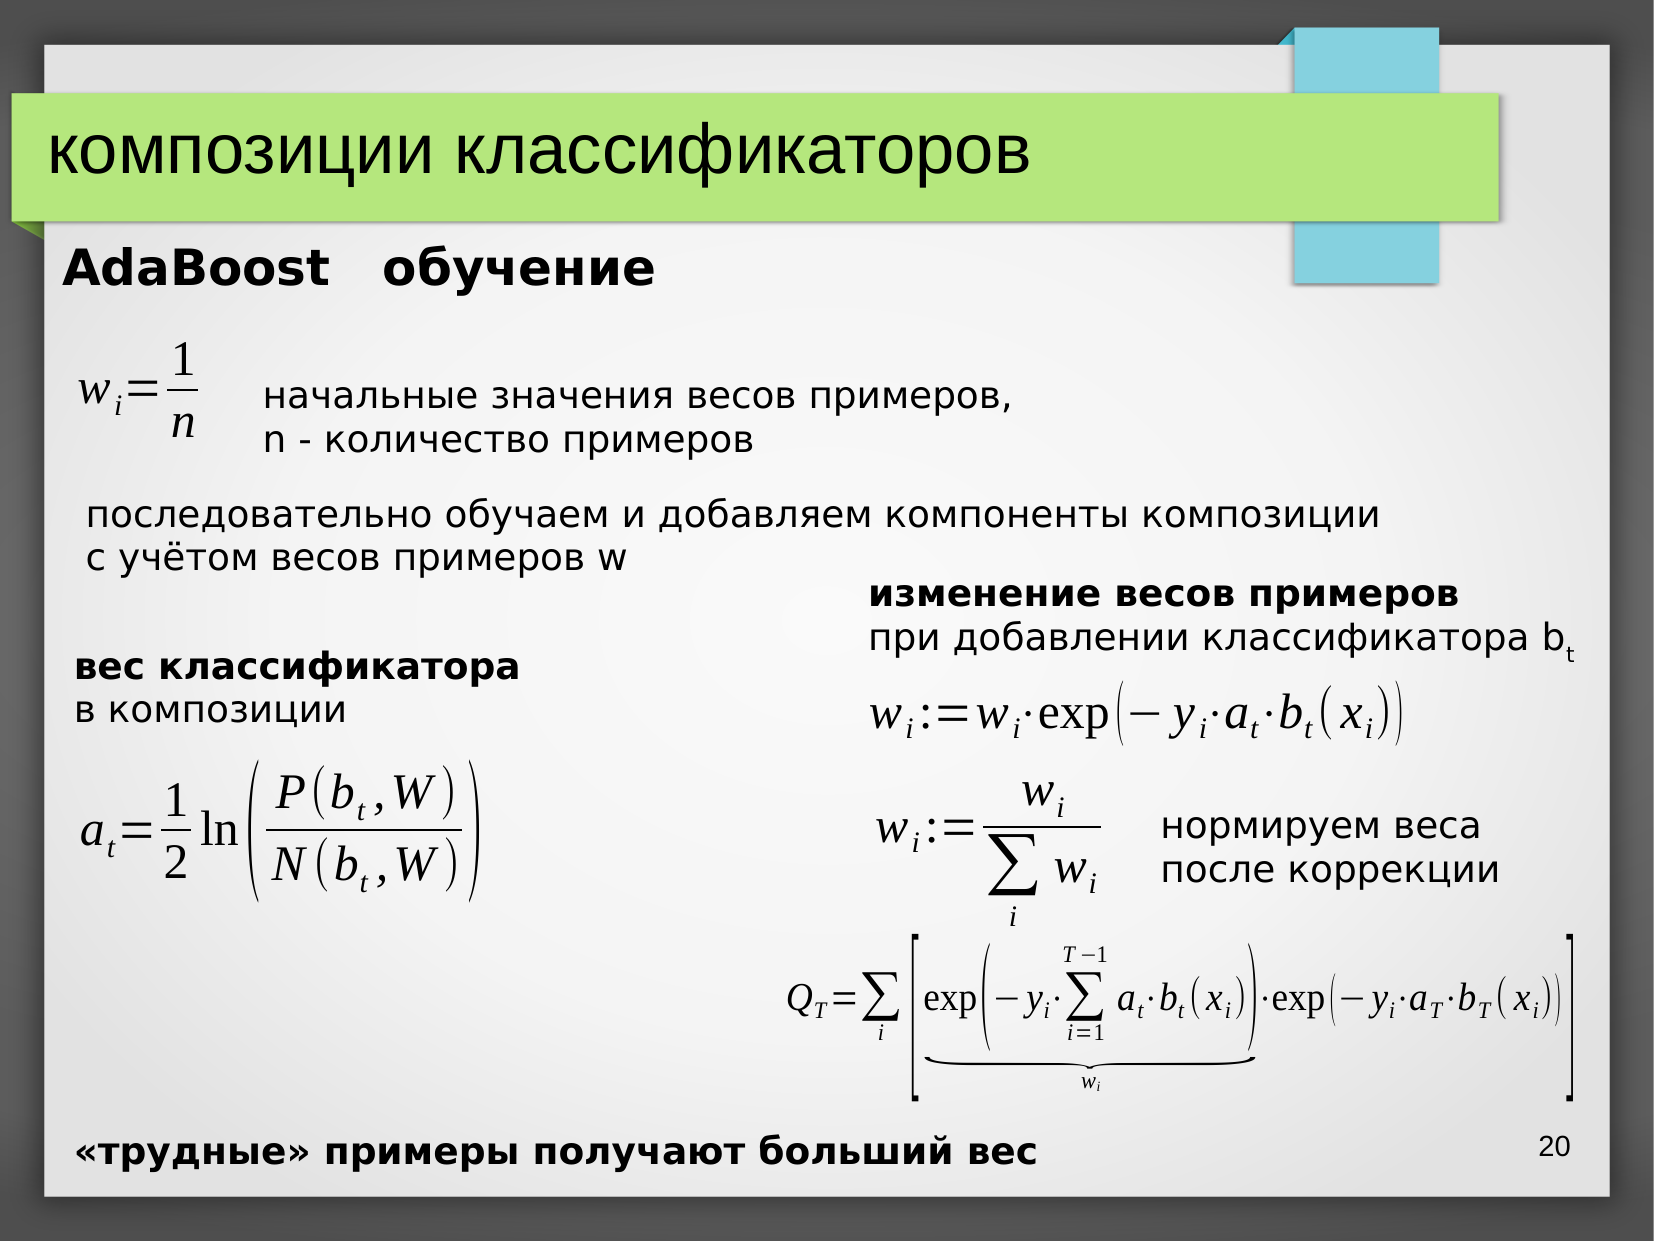

# композиции классификаторов
AdaBoost обучение
начальные значения весов примеров,
n - количество примеров
последовательно обучаем и добавляем компоненты композиции
с учётом весов примеров w
изменение весов примеров
при добавлении классификатора bt
вес классификатора
в композиции
нормируем веса
после коррекции
«трудные» примеры получают больший вес
20